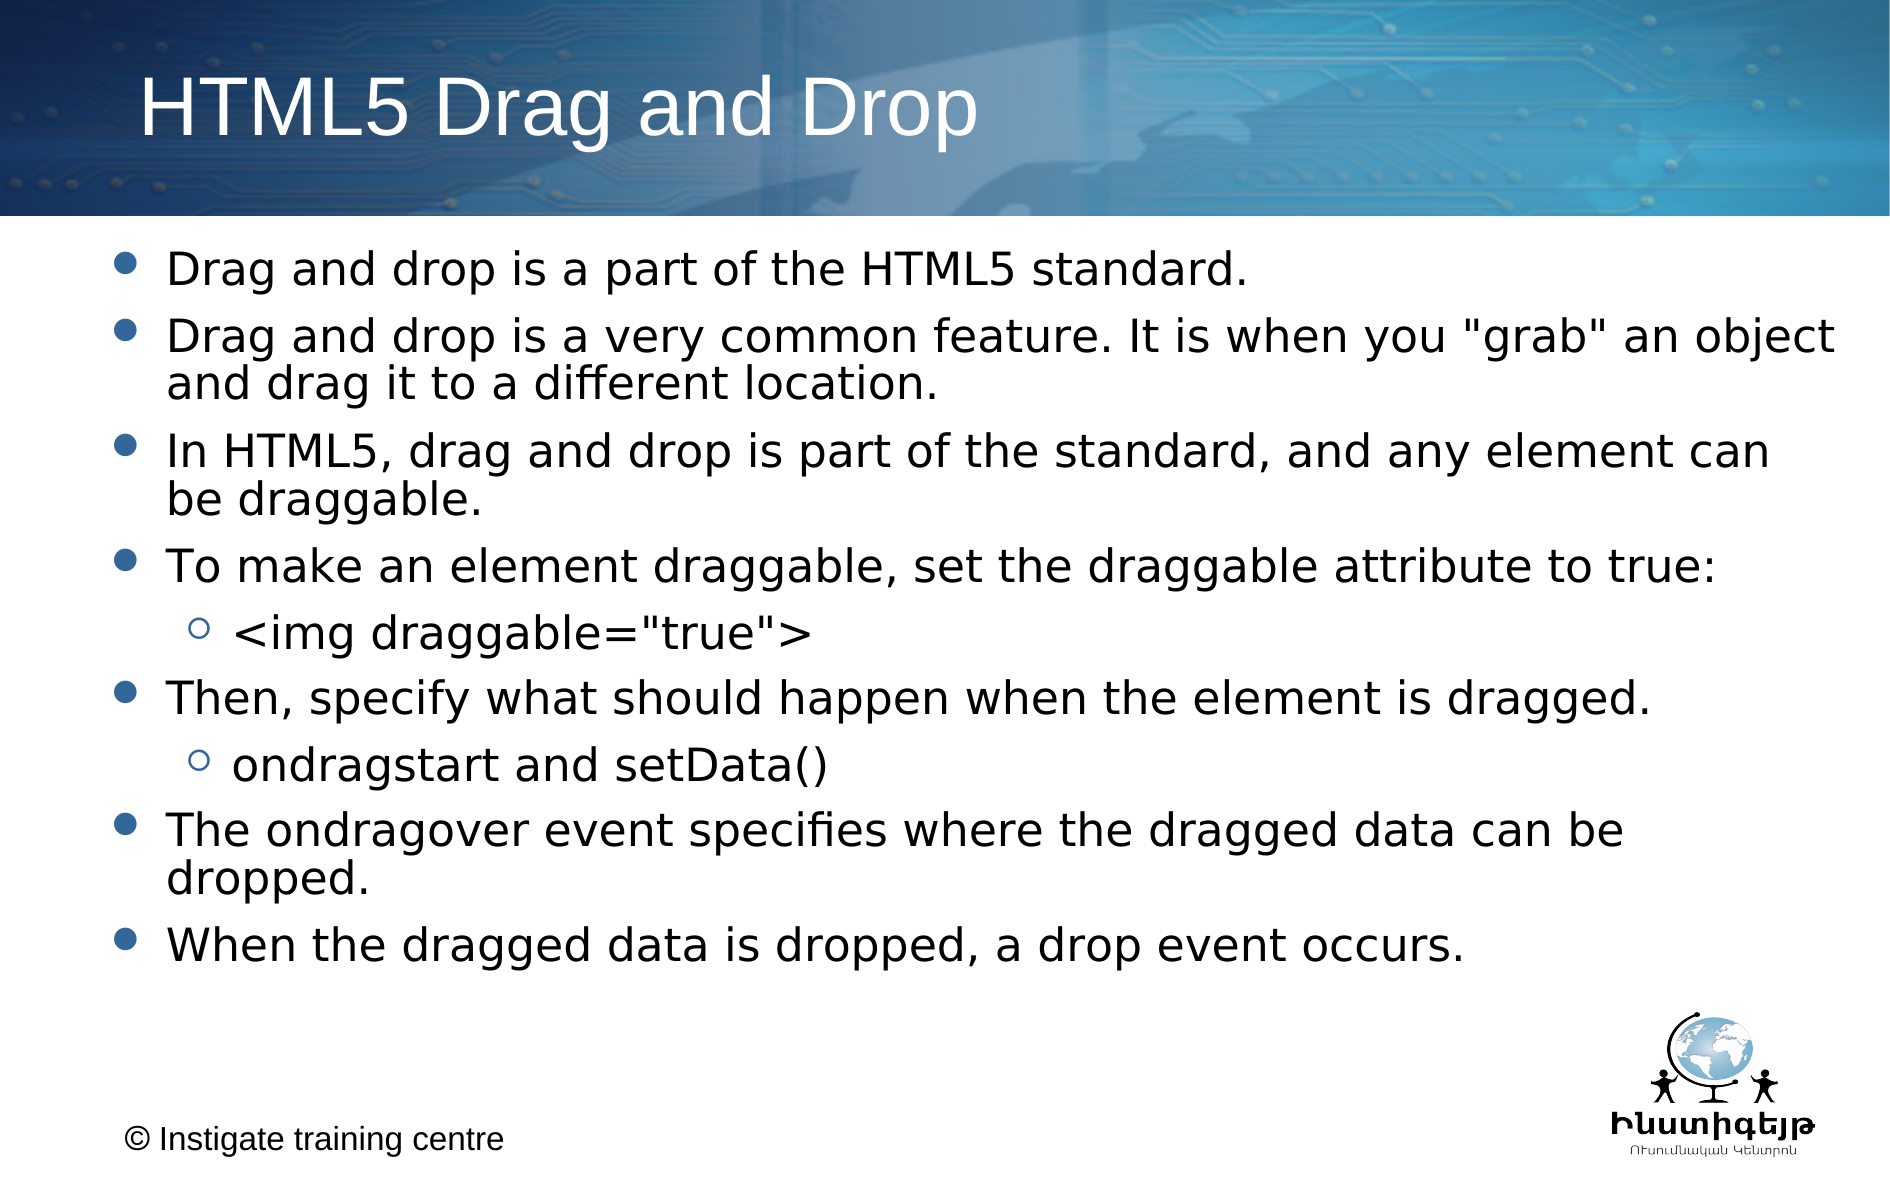

HTML5 Drag and Drop
# Drag and drop is a part of the HTML5 standard.
Drag and drop is a very common feature. It is when you "grab" an object and drag it to a different location.
In HTML5, drag and drop is part of the standard, and any element can be draggable.
To make an element draggable, set the draggable attribute to true:
<img draggable="true">
Then, specify what should happen when the element is dragged.
ondragstart and setData()
The ondragover event specifies where the dragged data can be dropped.
When the dragged data is dropped, a drop event occurs.